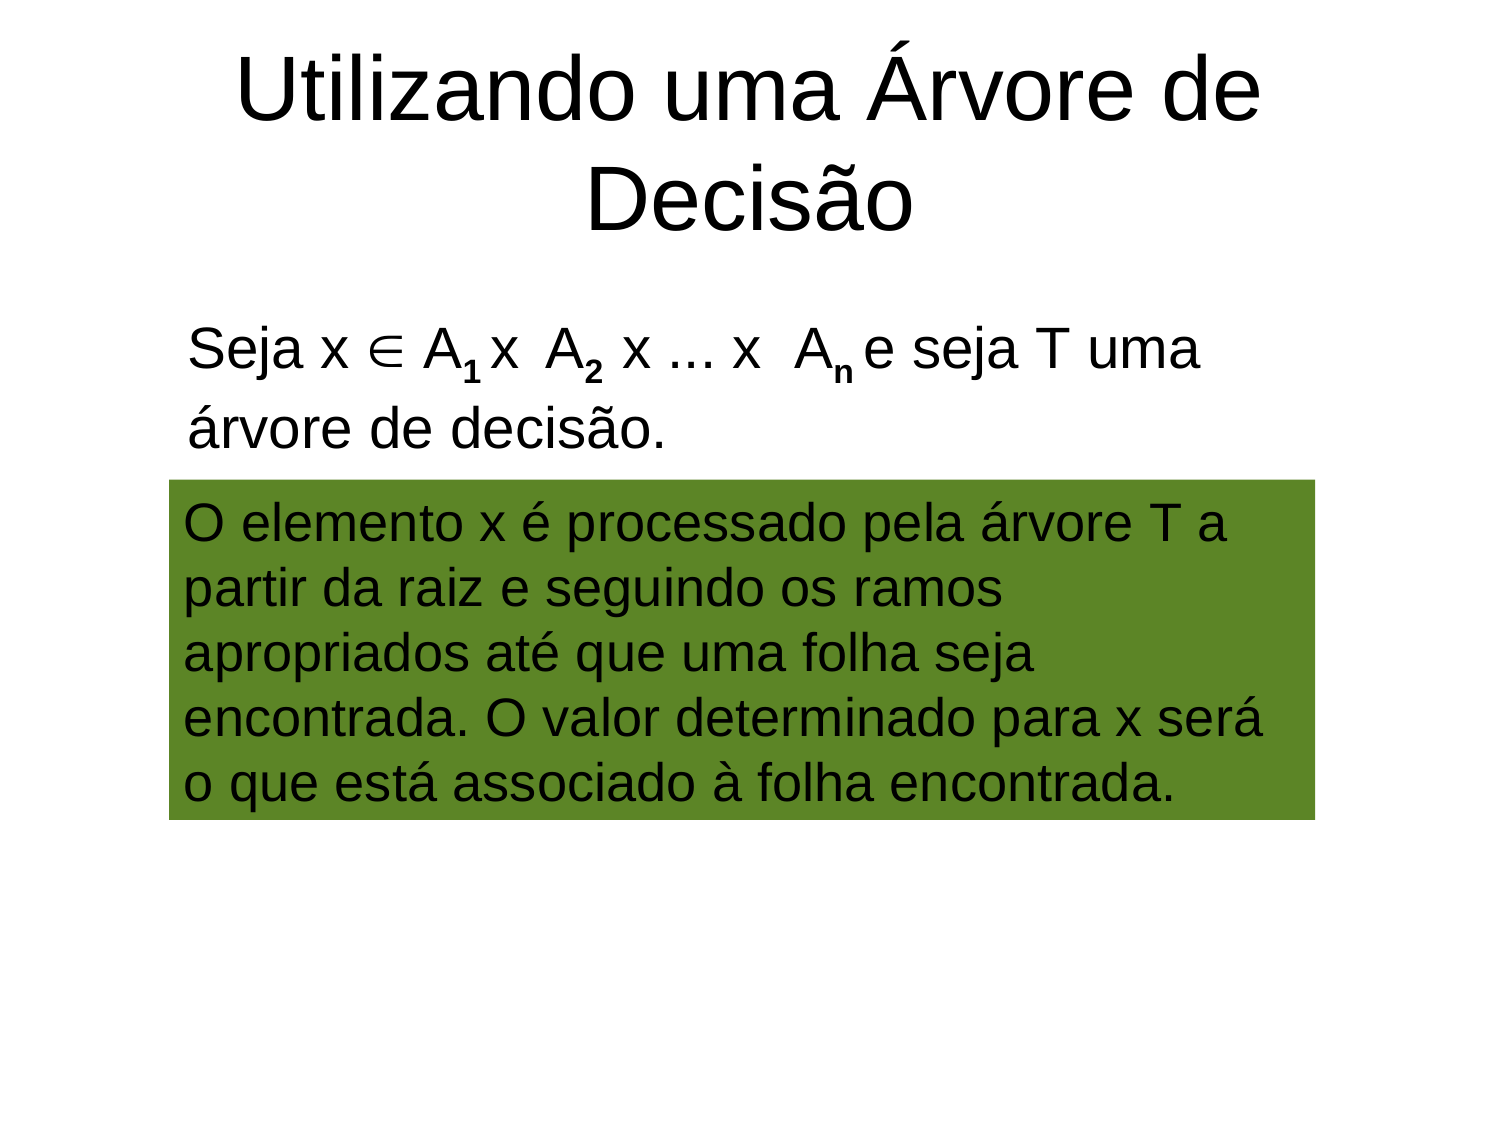

# Utilizando uma Árvore de Decisão
Seja x  A1 x A2 x ... x An e seja T uma árvore de decisão.
O elemento x é processado pela árvore T a partir da raiz e seguindo os ramos apropriados até que uma folha seja encontrada. O valor determinado para x será o que está associado à folha encontrada.